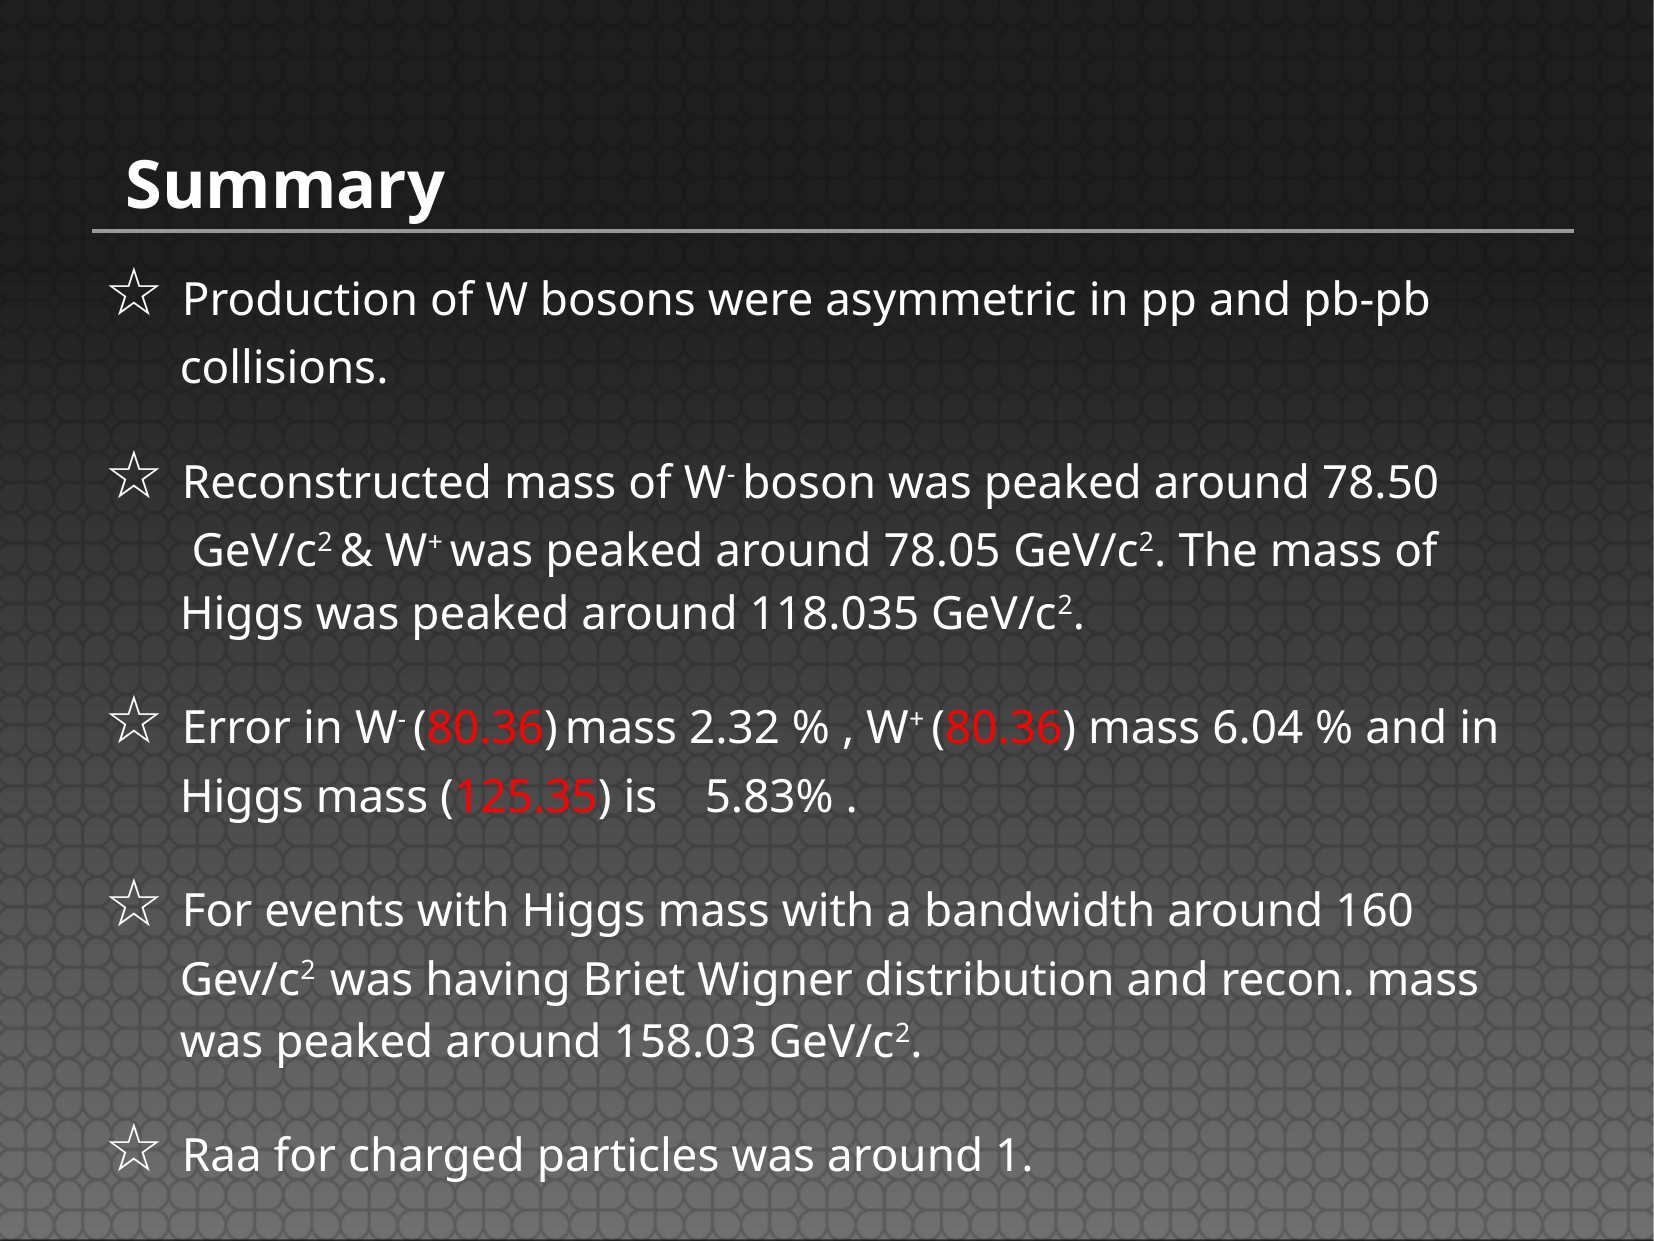

Summary
# ☆ Production of W bosons were asymmetric in pp and pb-pb 		collisions.
☆ Reconstructed mass of W- boson was peaked around 78.50 	 	 GeV/c2 & W+ was peaked around 78.05 GeV/c2. The mass of 		Higgs was peaked around 118.035 GeV/c2.
☆ Error in W- (80.36) mass 2.32 % , W+ (80.36) mass 6.04 % and in 	Higgs mass (125.35) is 	5.83% .
☆ For events with Higgs mass with a bandwidth around 160 		Gev/c2 	was having Briet Wigner distribution and recon. mass 	was peaked around 158.03 GeV/c2.
☆ Raa for charged particles was around 1.